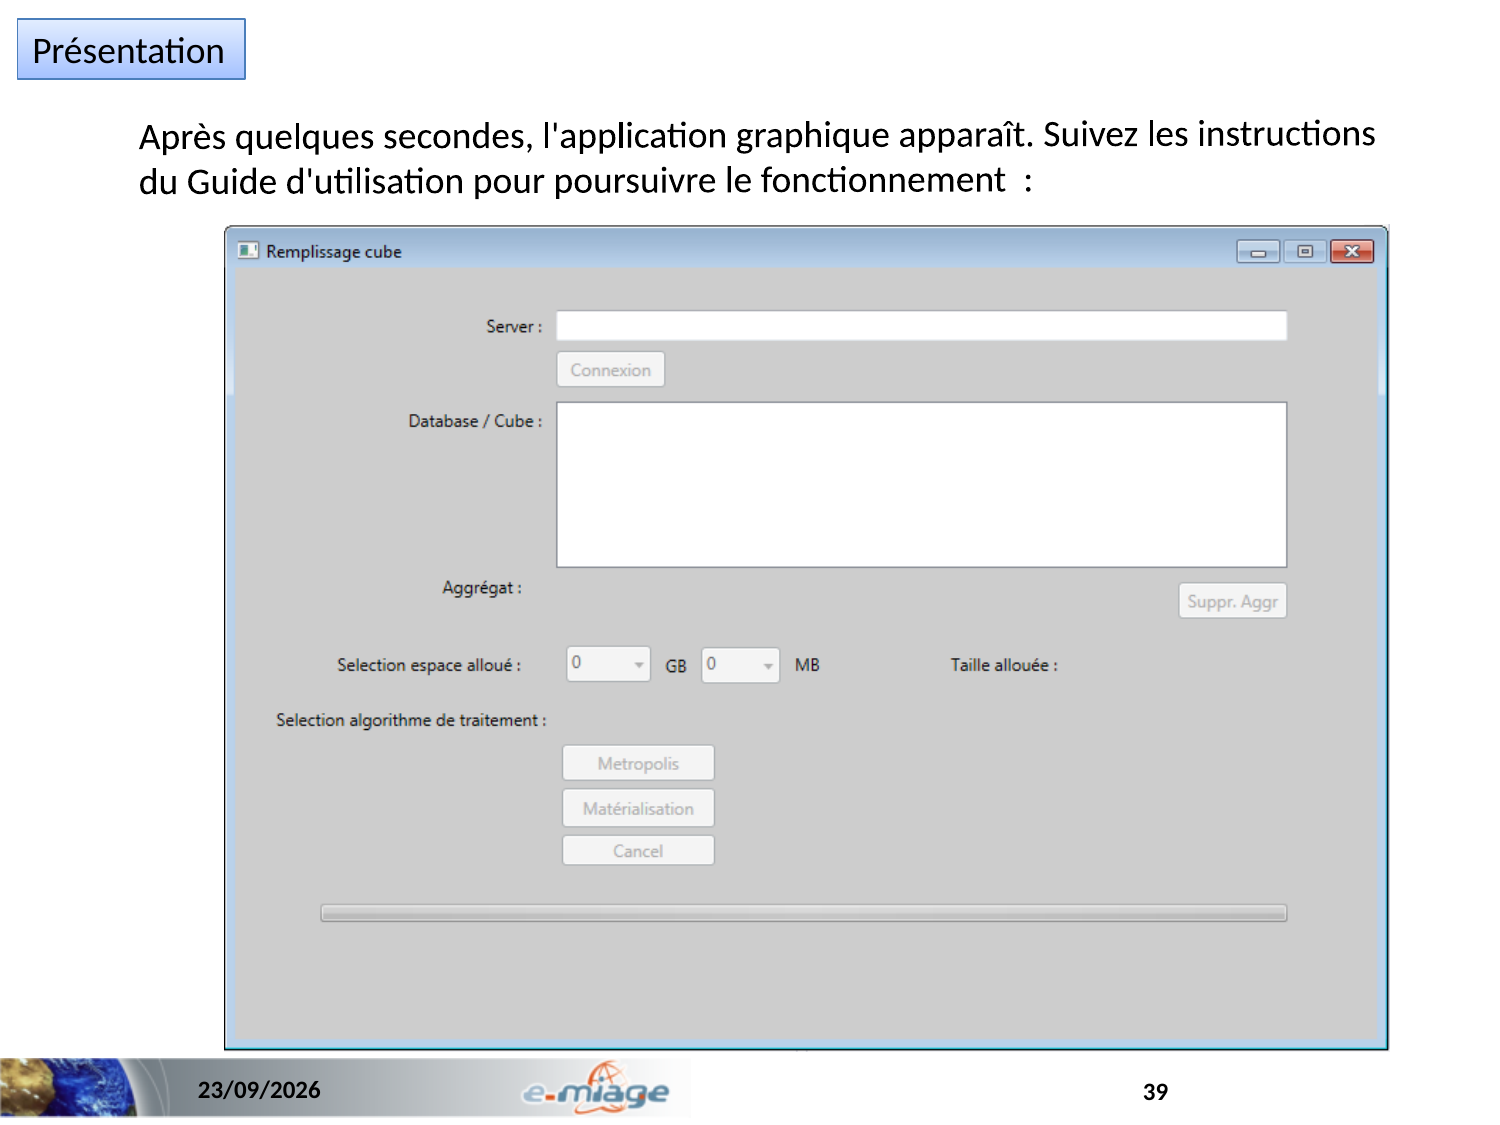

Présentation
Après quelques secondes, l'application graphique apparaît. Suivez les instructions du Guide d'utilisation pour poursuivre le fonctionnement  :